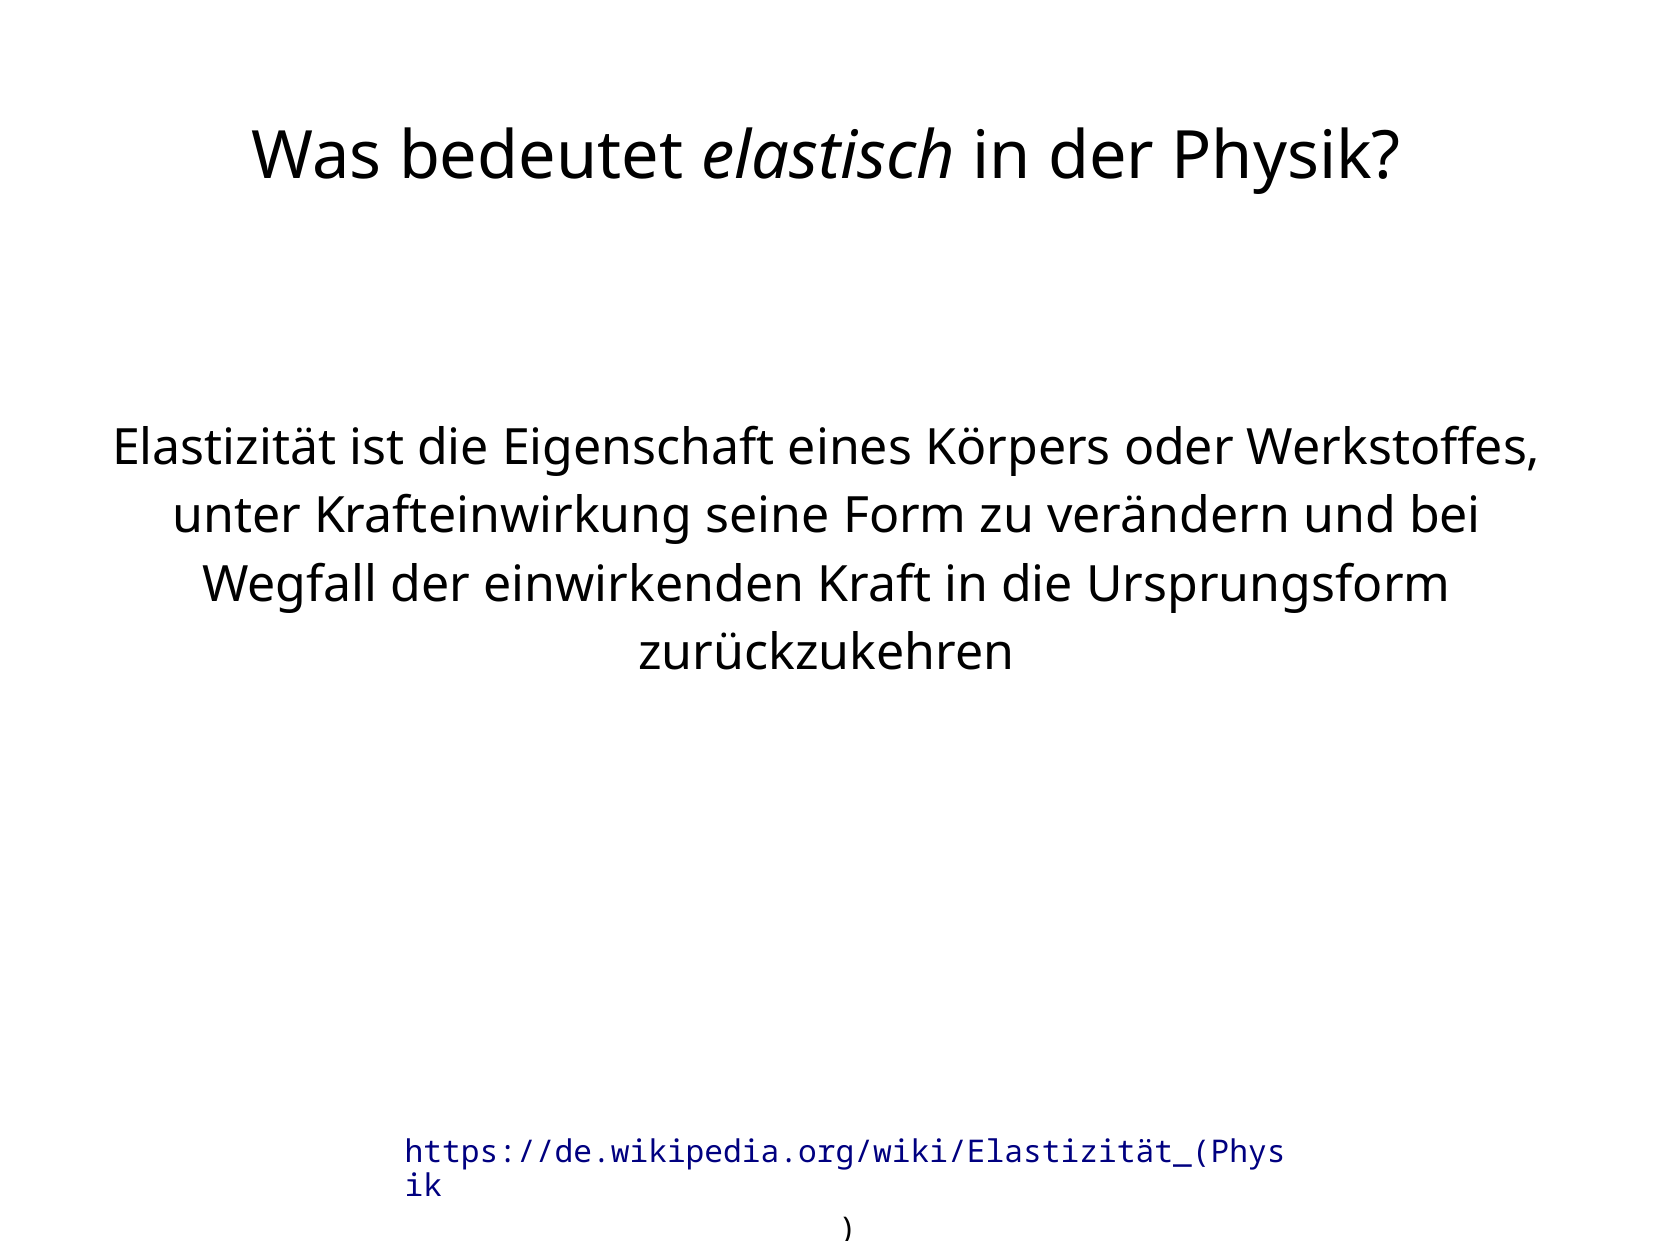

# Was bedeutet elastisch in der Physik?
Elastizität ist die Eigenschaft eines Körpers oder Werkstoffes, unter Krafteinwirkung seine Form zu verändern und bei Wegfall der einwirkenden Kraft in die Ursprungsform zurückzukehren
https://de.wikipedia.org/wiki/Elastizität_(Physik)